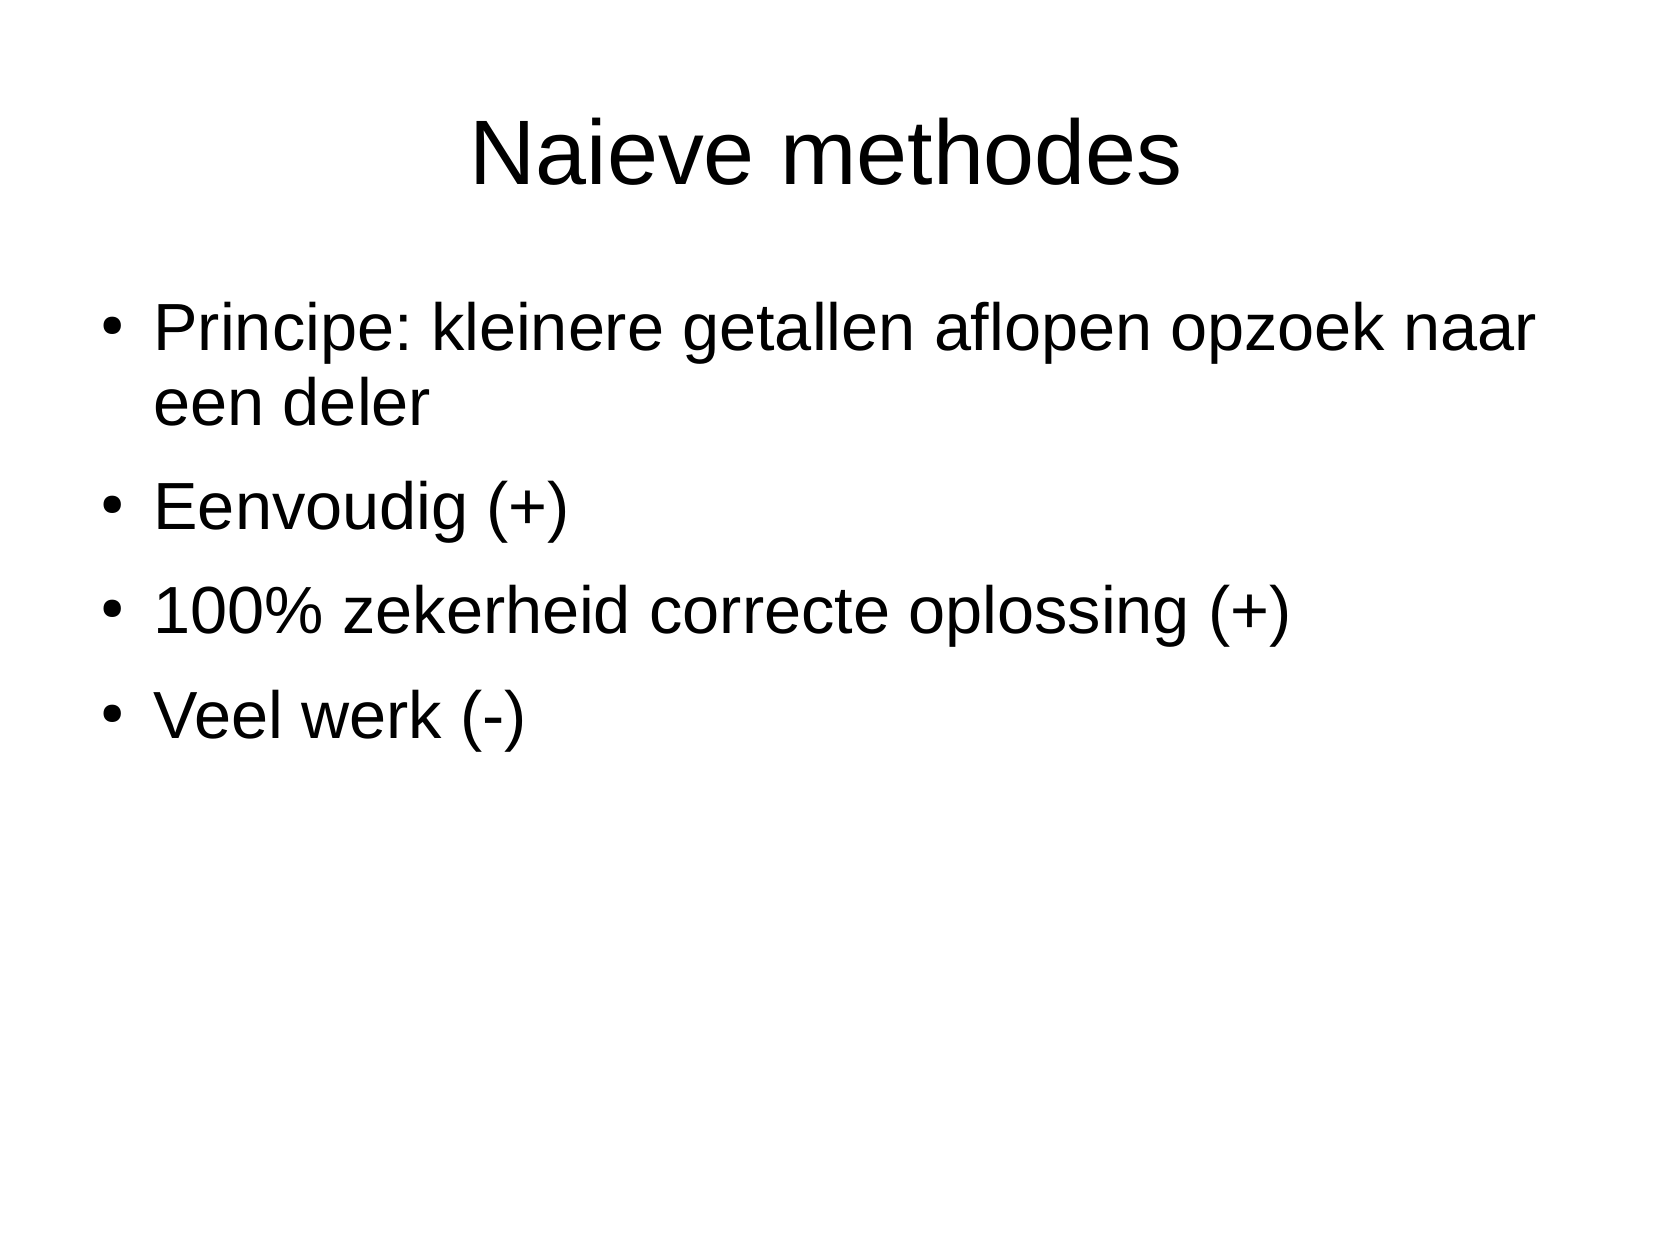

# Naieve methodes
Principe: kleinere getallen aflopen opzoek naar een deler
Eenvoudig (+)
100% zekerheid correcte oplossing (+)
Veel werk (-)